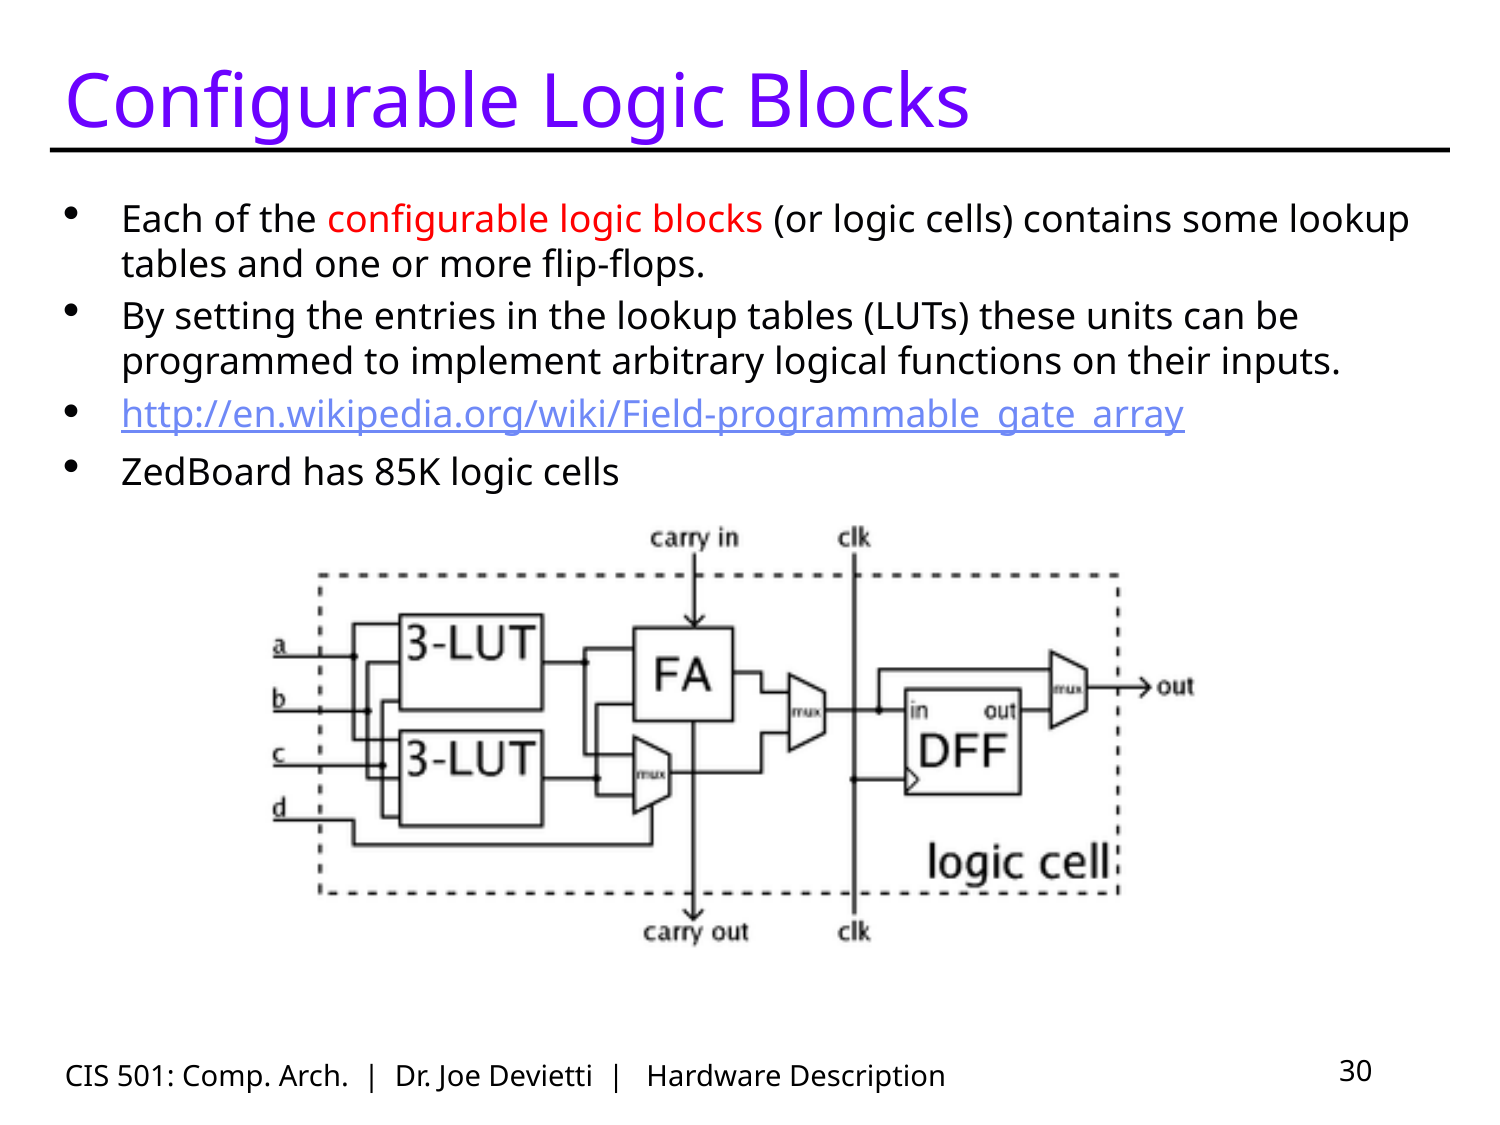

Configurable Logic Blocks
Each of the configurable logic blocks (or logic cells) contains some lookup tables and one or more flip-flops.
By setting the entries in the lookup tables (LUTs) these units can be programmed to implement arbitrary logical functions on their inputs.
http://en.wikipedia.org/wiki/Field-programmable_gate_array
ZedBoard has 85K logic cells
CIS 501: Comp. Arch. | Dr. Joe Devietti | Hardware Description